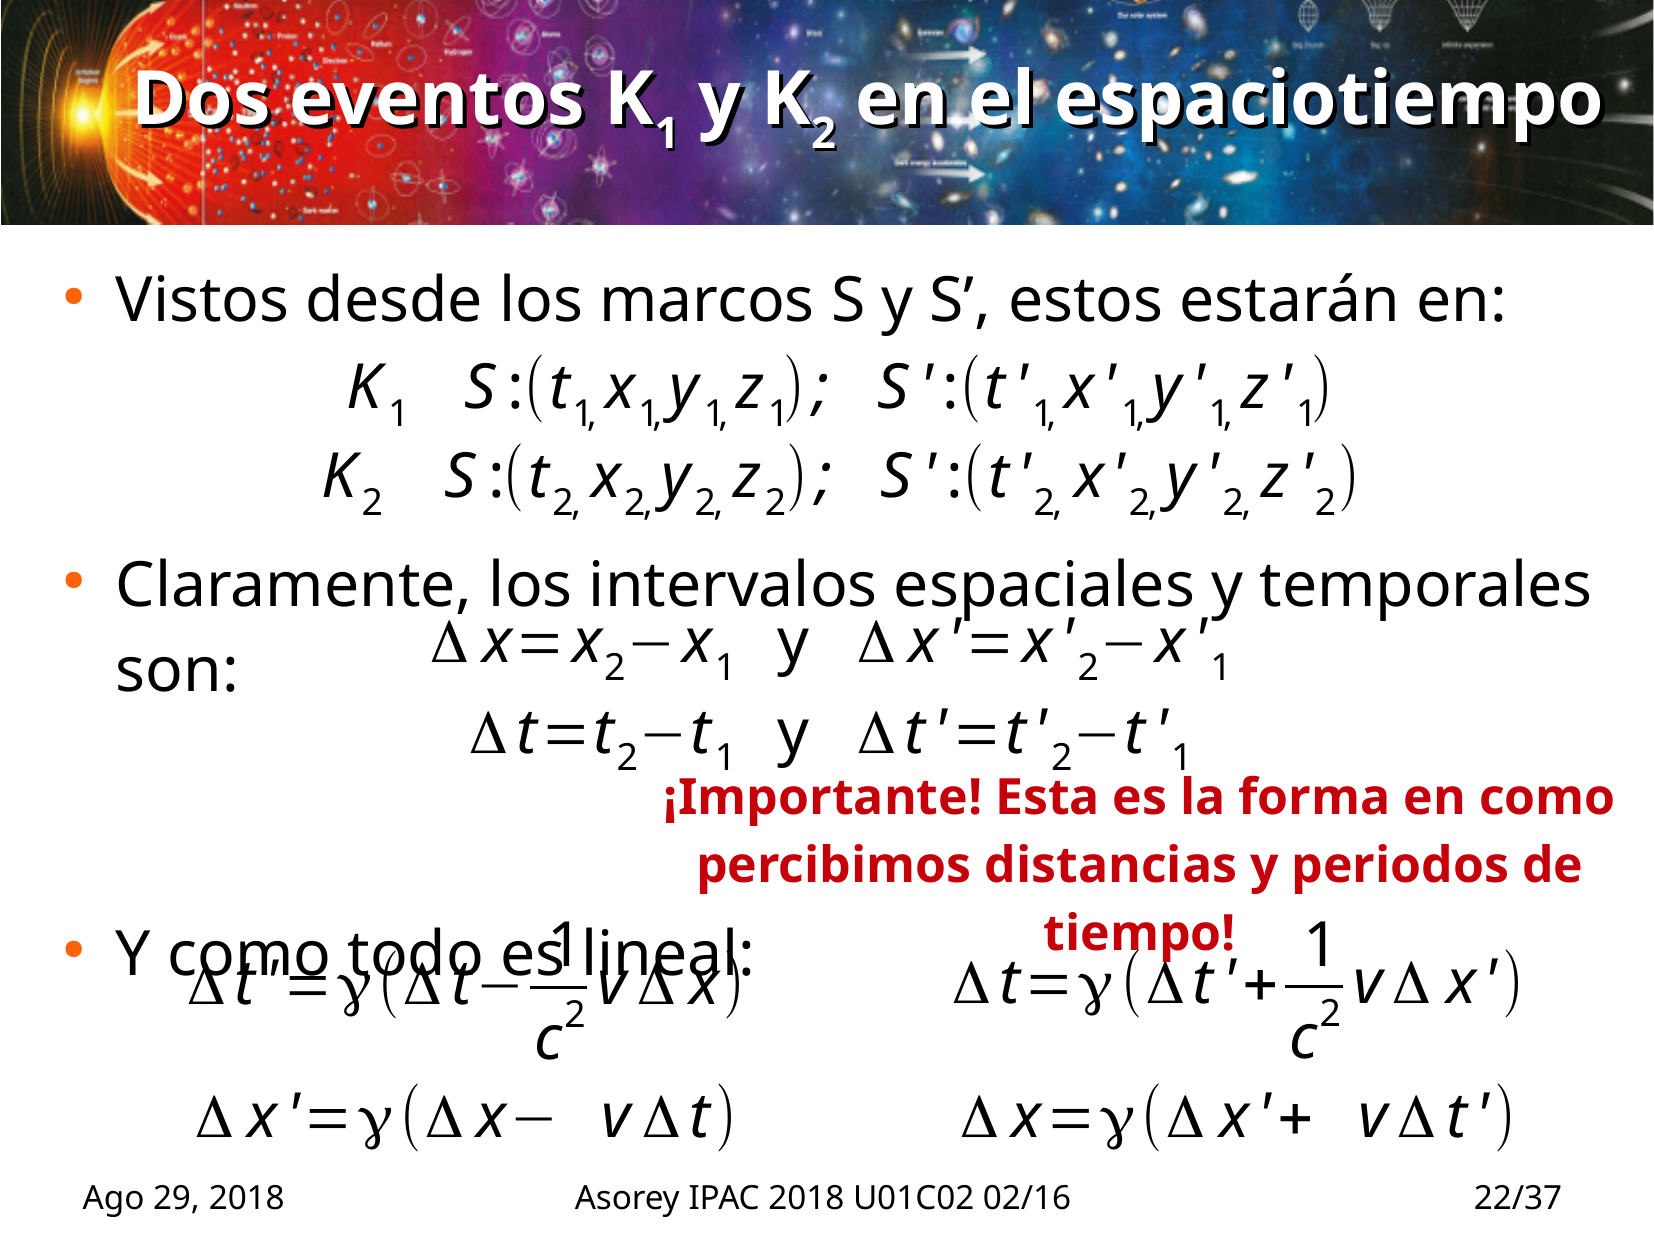

# Dos eventos K1 y K2 en el espaciotiempo
Vistos desde los marcos S y S’, estos estarán en:
Claramente, los intervalos espaciales y temporales son:
Y como todo es lineal:
¡Importante! Esta es la forma en como percibimos distancias y periodos de tiempo!
Ago 29, 2018
Asorey IPAC 2018 U01C02 02/16
22